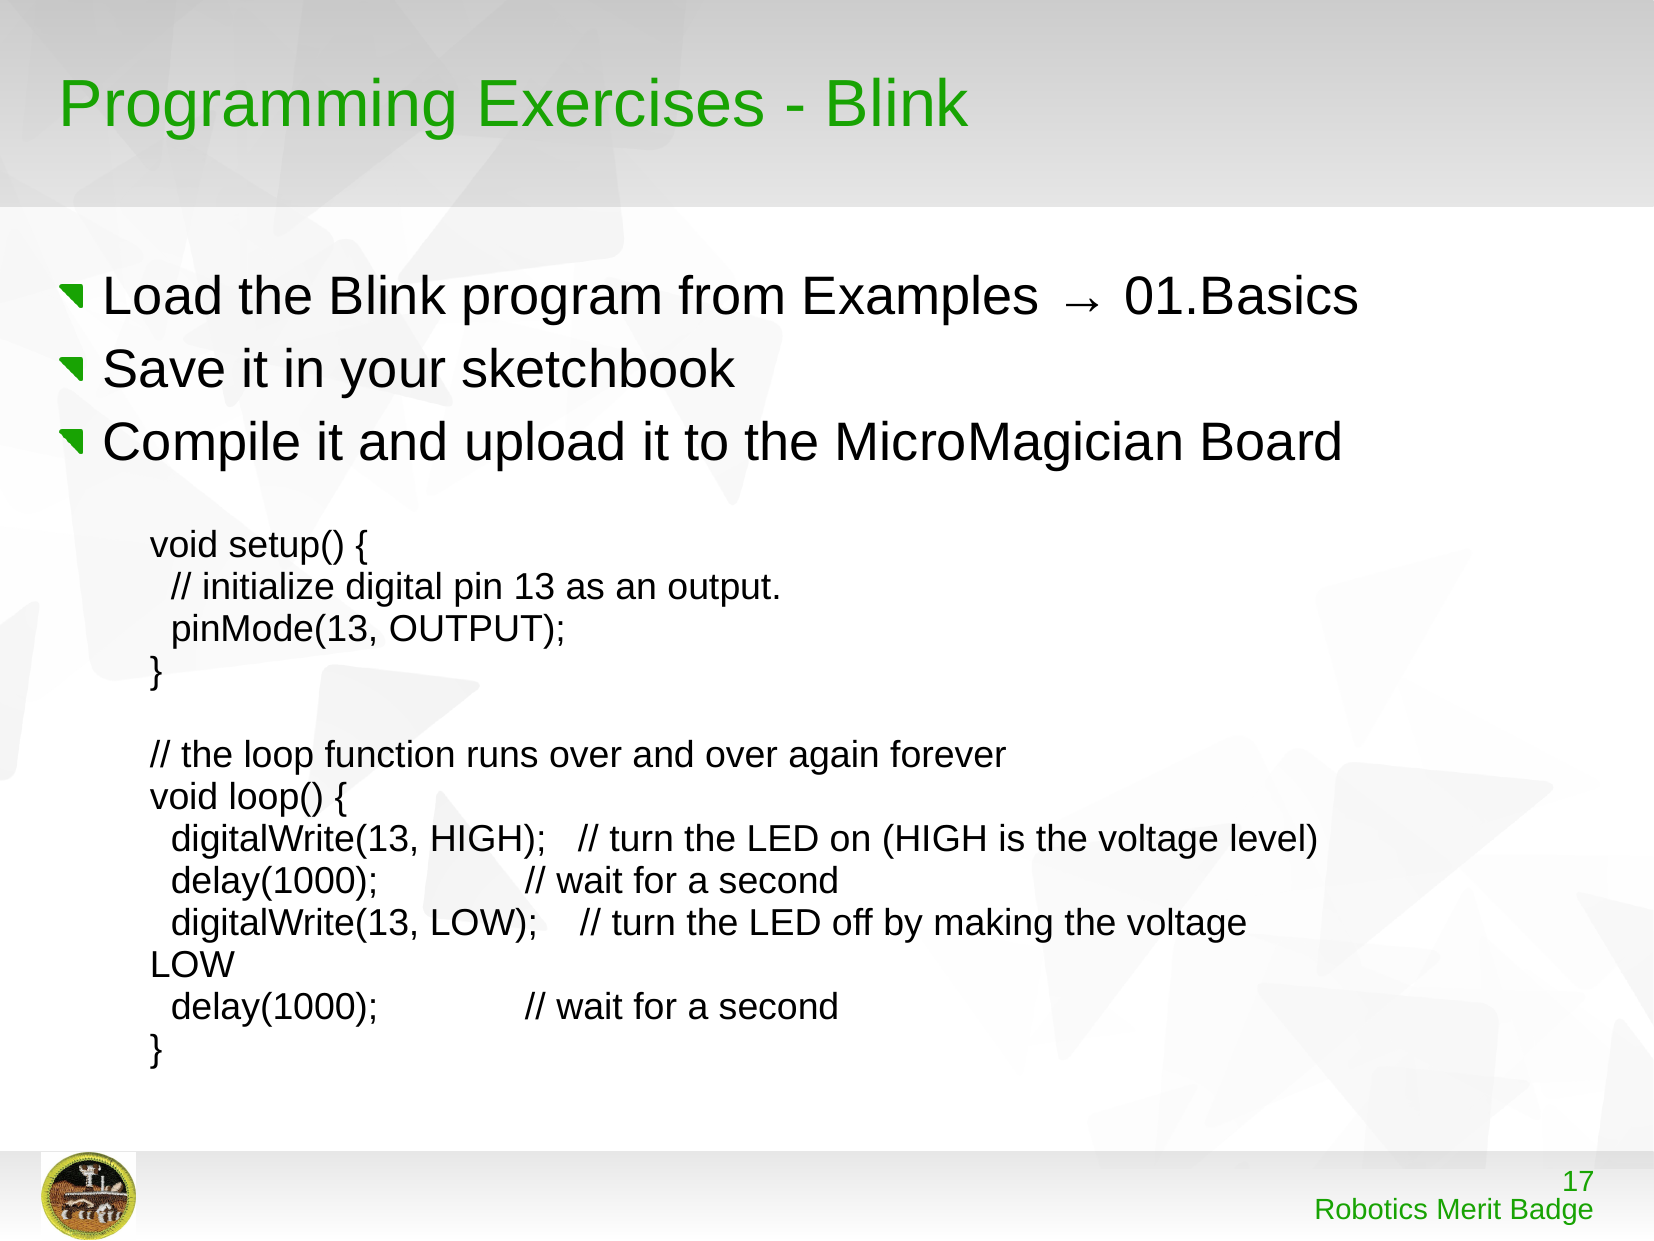

# Programming Exercises - Blink
Load the Blink program from Examples → 01.Basics
Save it in your sketchbook
Compile it and upload it to the MicroMagician Board
void setup() {
 // initialize digital pin 13 as an output.
 pinMode(13, OUTPUT);
}
// the loop function runs over and over again forever
void loop() {
 digitalWrite(13, HIGH); // turn the LED on (HIGH is the voltage level)
 delay(1000); // wait for a second
 digitalWrite(13, LOW); // turn the LED off by making the voltage LOW
 delay(1000); // wait for a second
}
17
Robotics Merit Badge